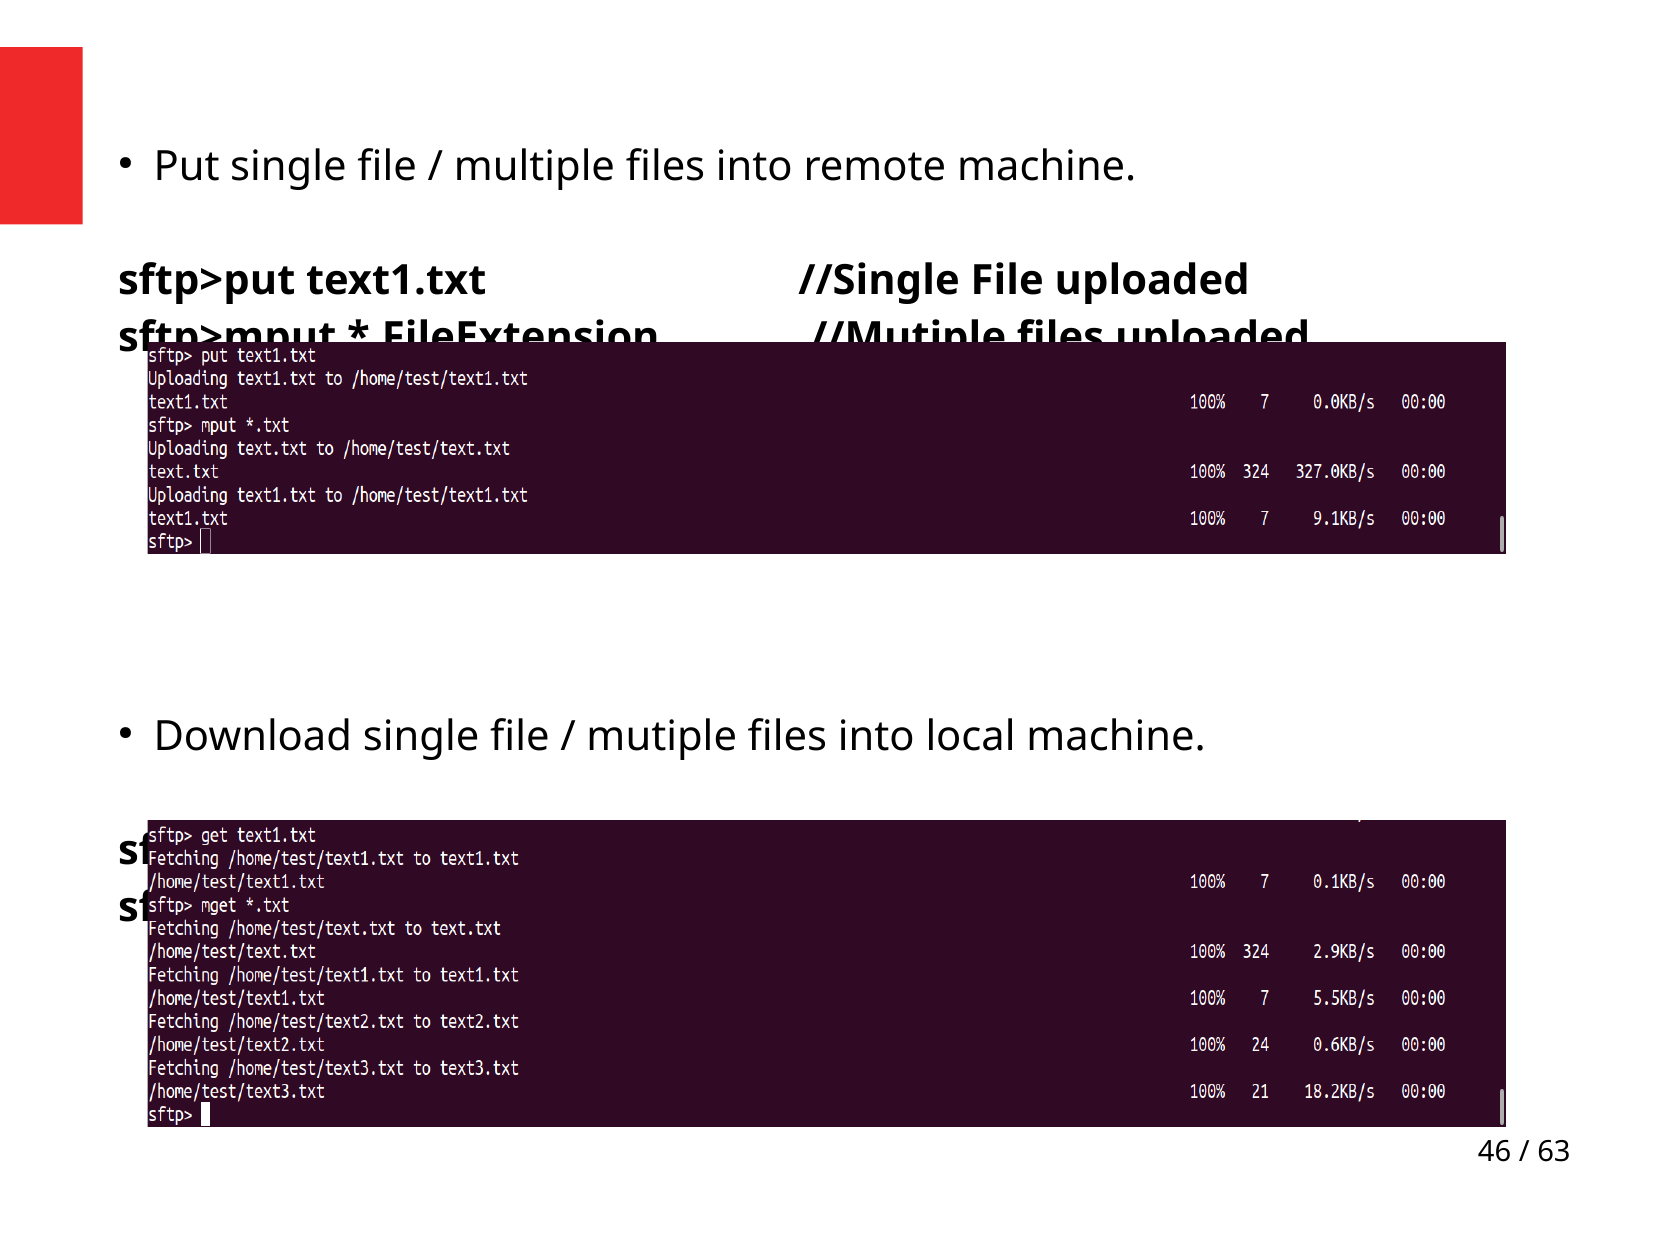

# Put single file / multiple files into remote machine.
sftp>put text1.txt //Single File uploaded
sftp>mput *.FileExtension //Mutiple files uploaded
Download single file / mutiple files into local machine.
sftp>get text1.txt //Single File downloaded
sftp>mget *.FileExtension //Multiple Files downloaded
46